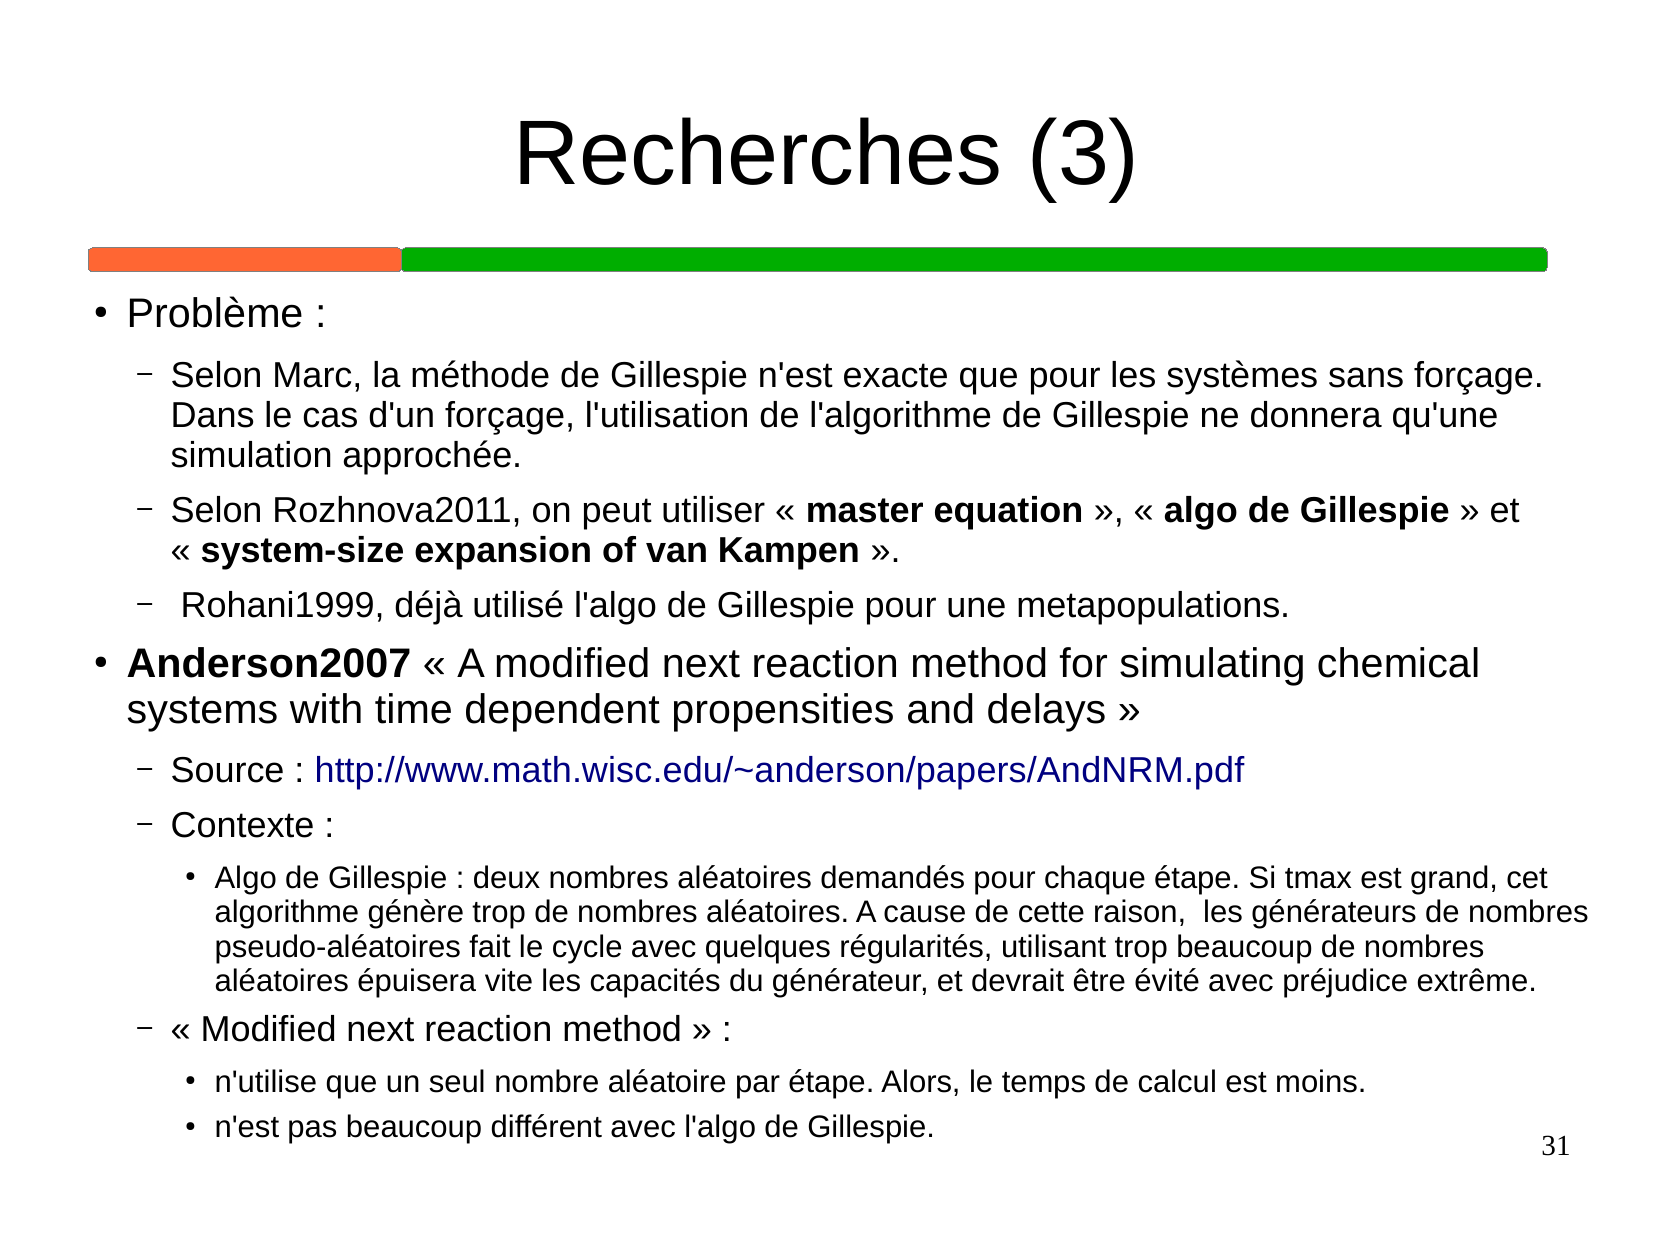

# Recherches (3)
Problème :
Selon Marc, la méthode de Gillespie n'est exacte que pour les systèmes sans forçage. Dans le cas d'un forçage, l'utilisation de l'algorithme de Gillespie ne donnera qu'une simulation approchée.
Selon Rozhnova2011, on peut utiliser « master equation », « algo de Gillespie » et « system-size expansion of van Kampen ».
 Rohani1999, déjà utilisé l'algo de Gillespie pour une metapopulations.
Anderson2007 « A modified next reaction method for simulating chemical systems with time dependent propensities and delays »
Source : http://www.math.wisc.edu/~anderson/papers/AndNRM.pdf
Contexte :
Algo de Gillespie : deux nombres aléatoires demandés pour chaque étape. Si tmax est grand, cet algorithme génère trop de nombres aléatoires. A cause de cette raison, les générateurs de nombres pseudo-aléatoires fait le cycle avec quelques régularités, utilisant trop beaucoup de nombres aléatoires épuisera vite les capacités du générateur, et devrait être évité avec préjudice extrême.
« Modified next reaction method » :
n'utilise que un seul nombre aléatoire par étape. Alors, le temps de calcul est moins.
n'est pas beaucoup différent avec l'algo de Gillespie.
31